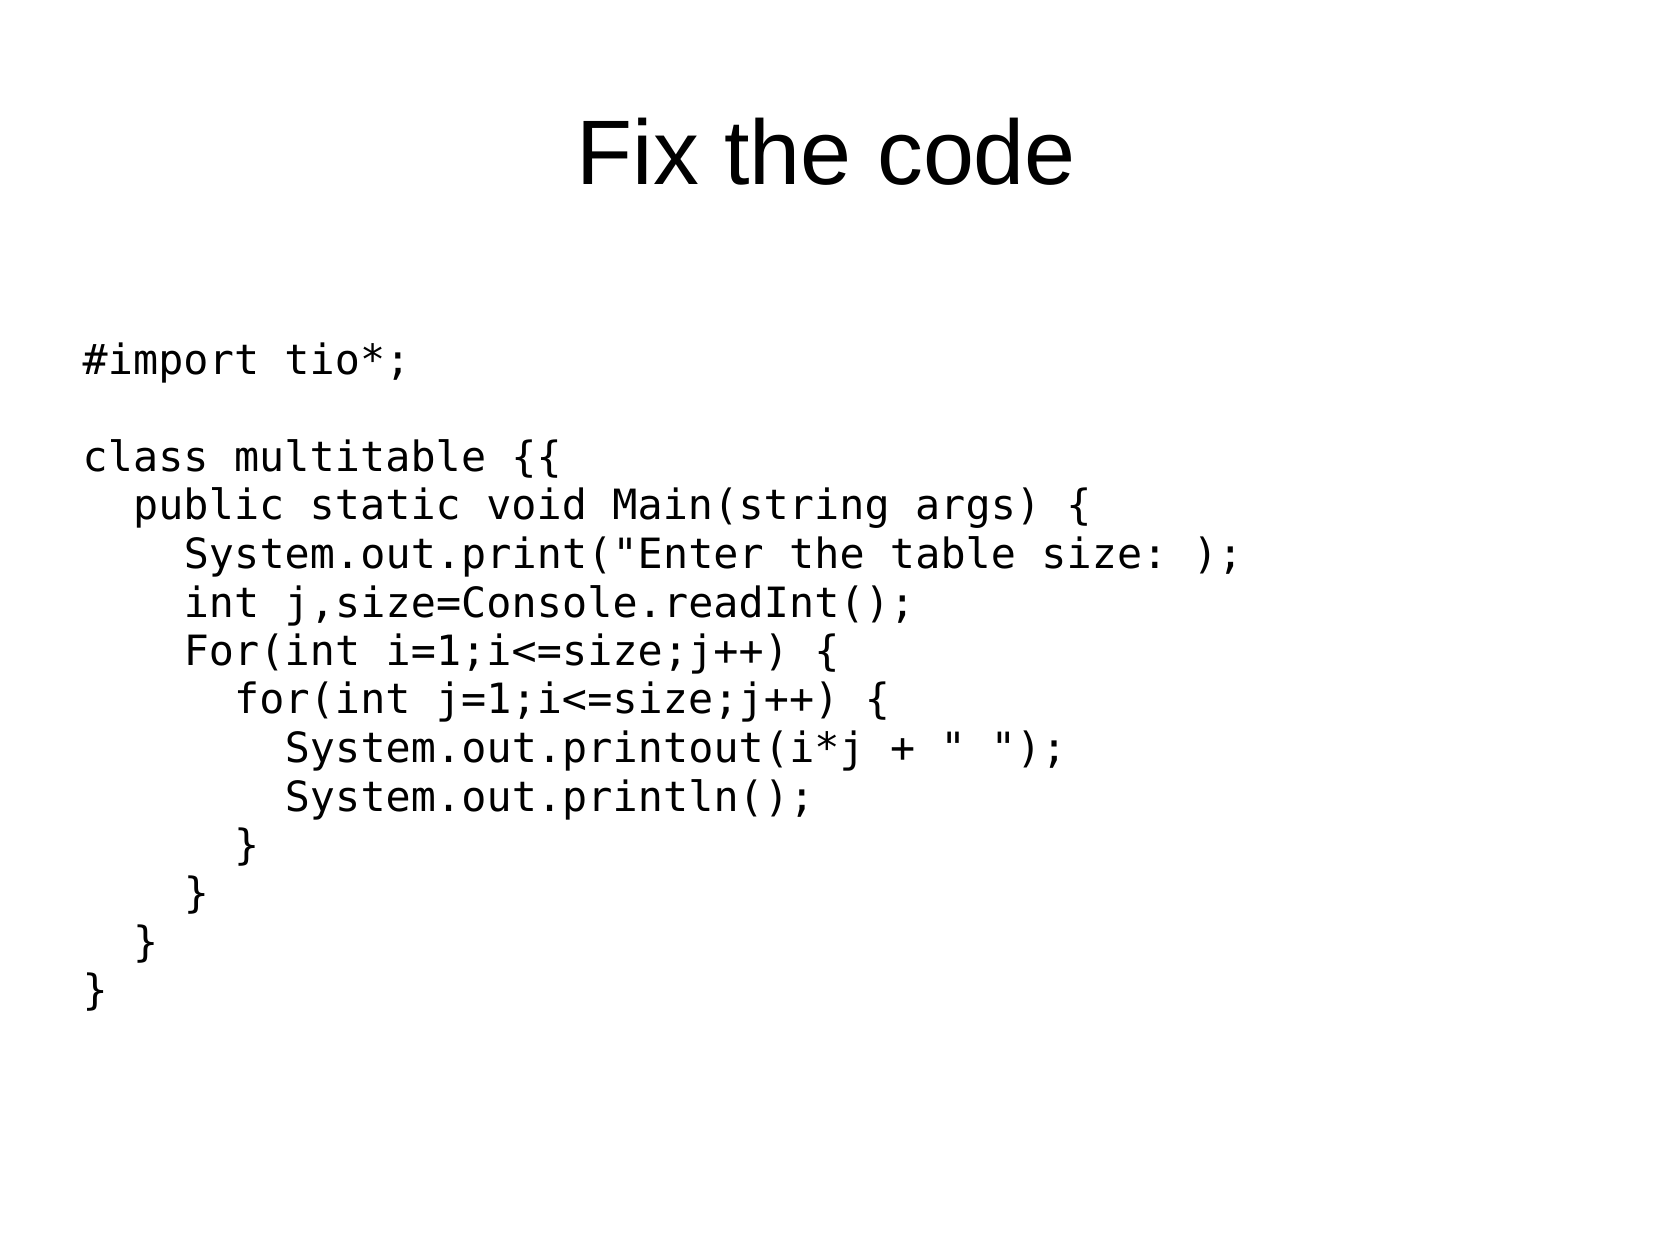

# Fix the code
#import tio*;
class multitable {{
 public static void Main(string args) {
 System.out.print("Enter the table size: );
 int j,size=Console.readInt();
 For(int i=1;i<=size;j++) {
 for(int j=1;i<=size;j++) {
 System.out.printout(i*j + " ");
 System.out.println();
 }
 }
 }
}